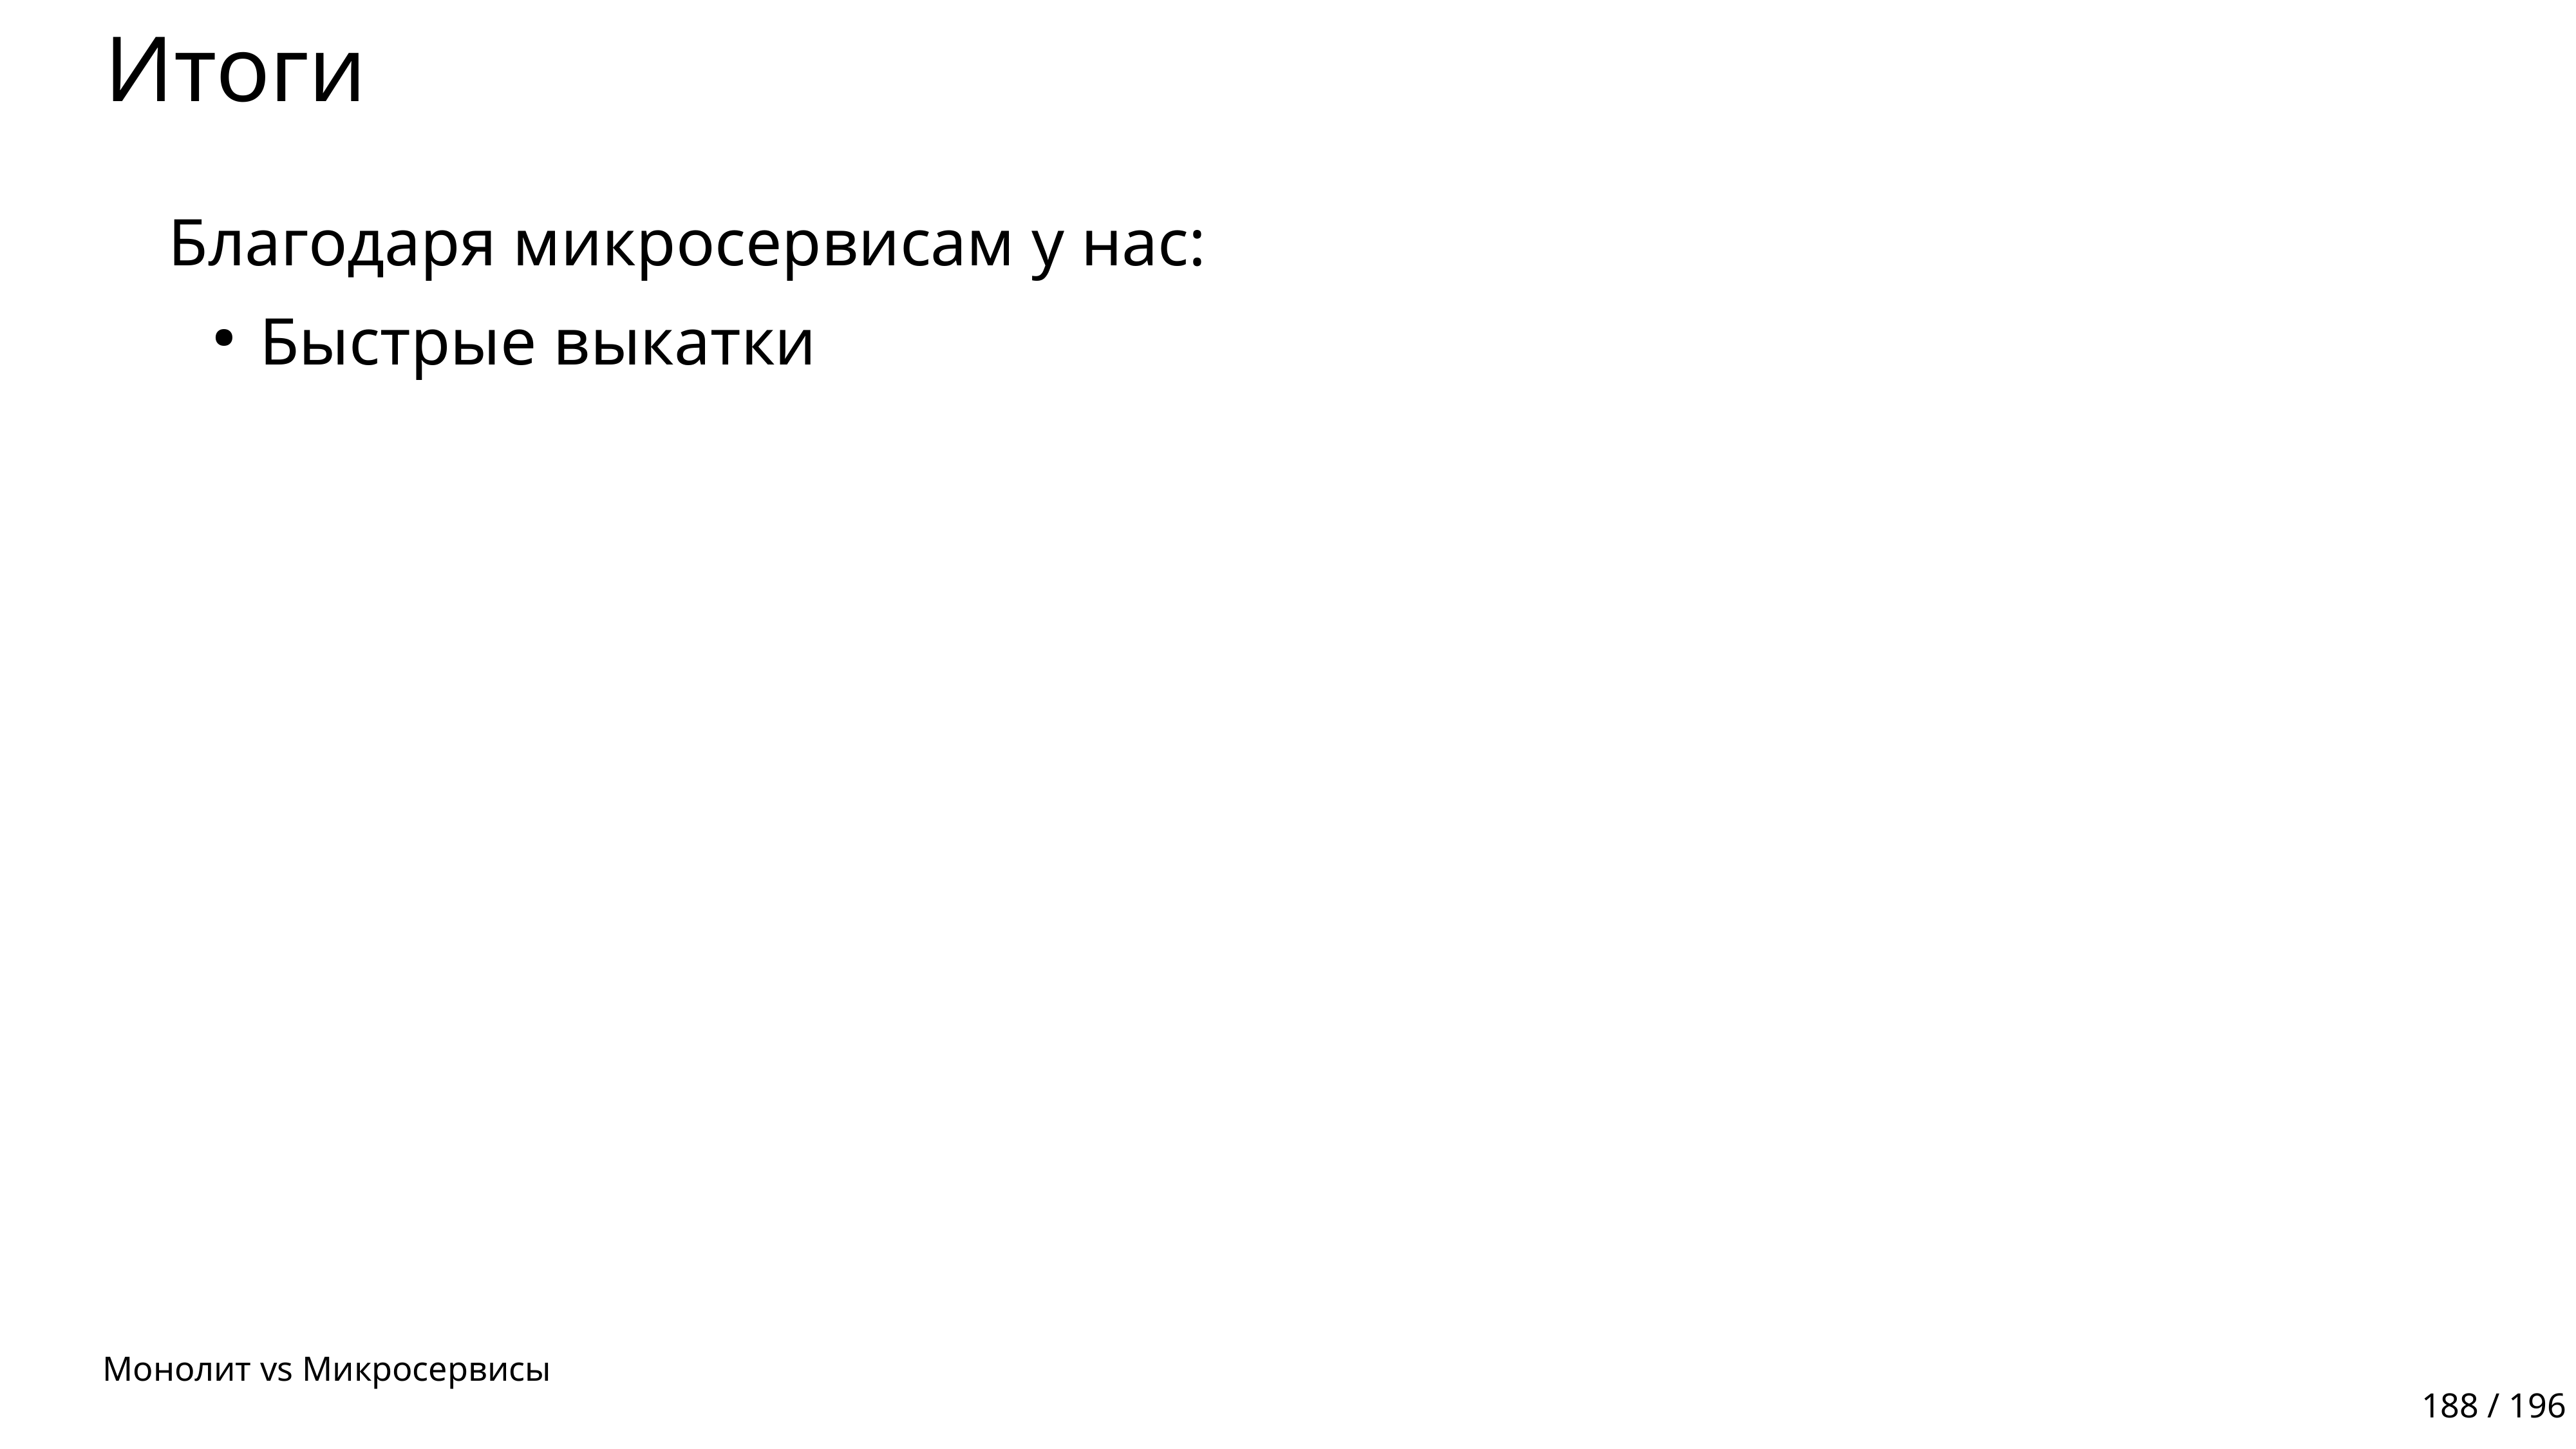

Итоги
# Благодаря микросервисам у нас:
 Быстрые выкатки
Монолит vs Микросервисы